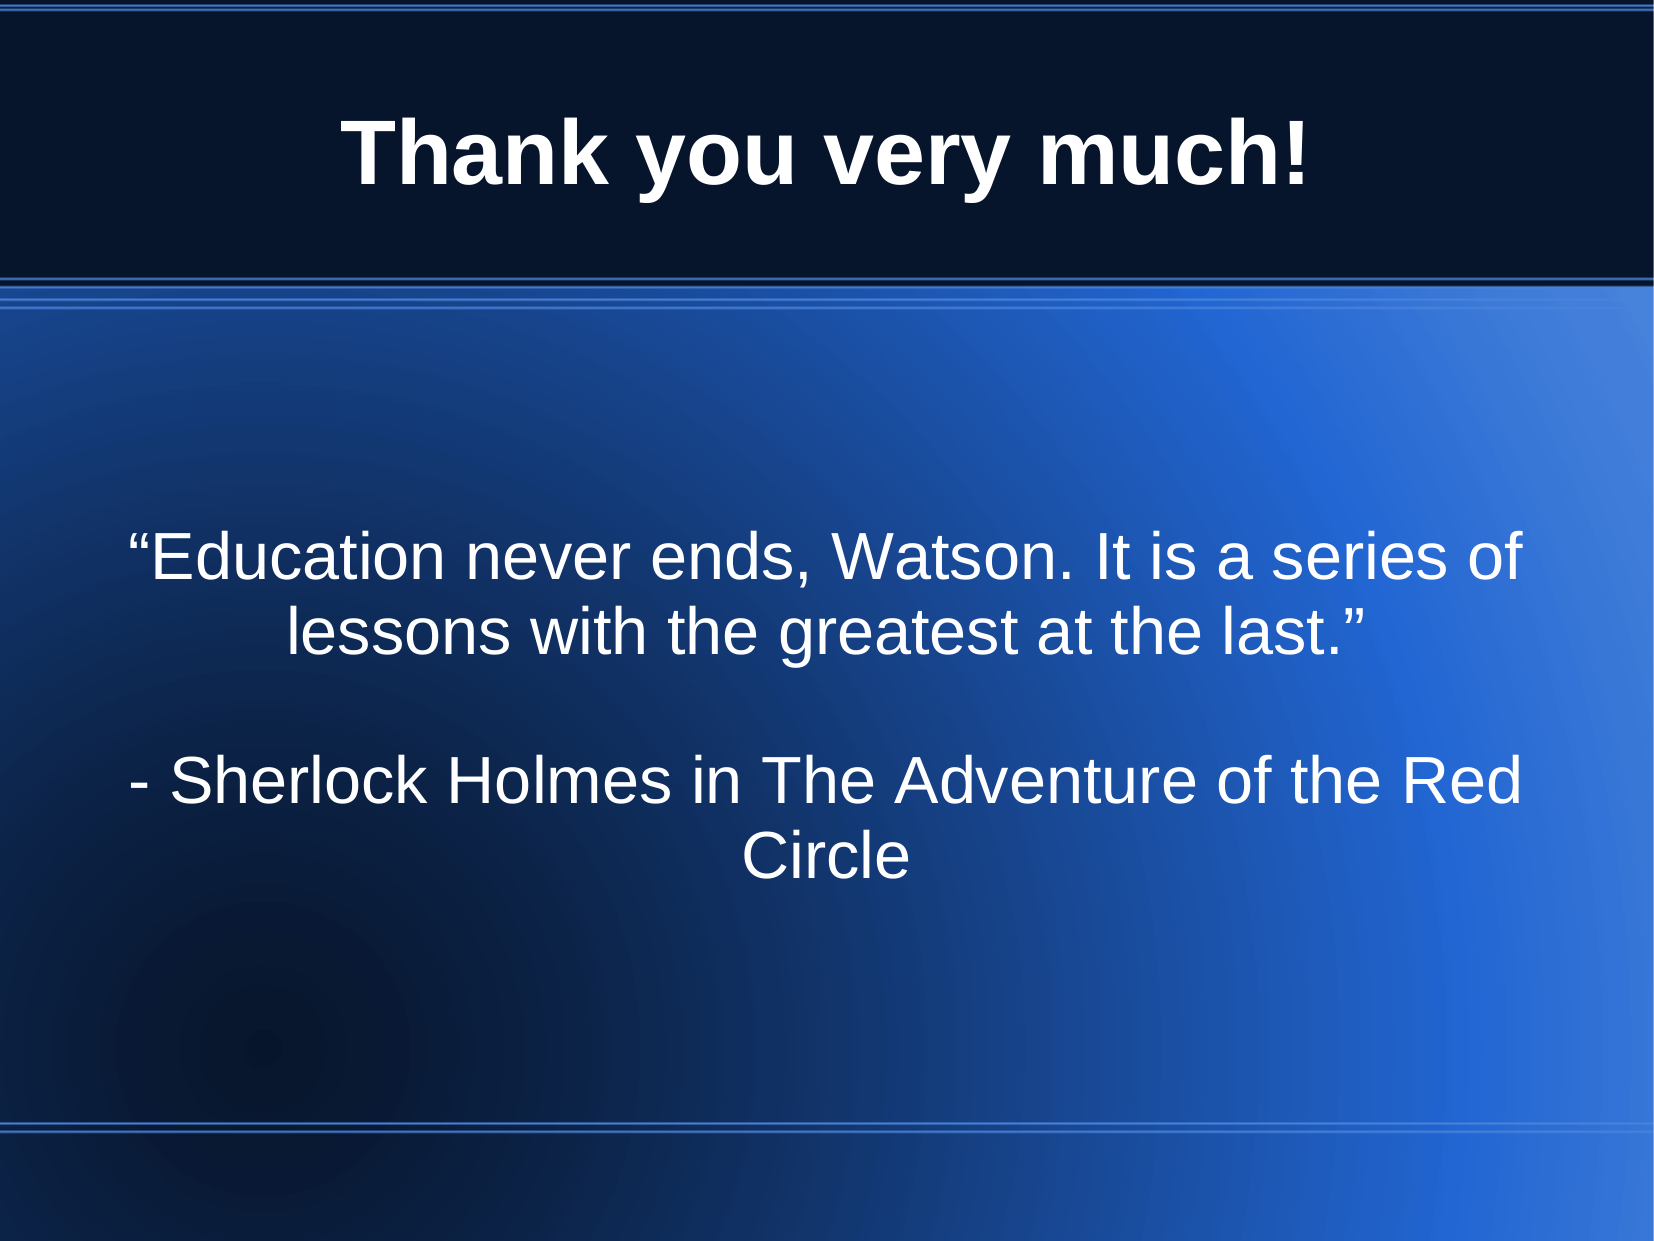

# Thank you very much!
“Education never ends, Watson. It is a series of lessons with the greatest at the last.”
- Sherlock Holmes in The Adventure of the Red Circle